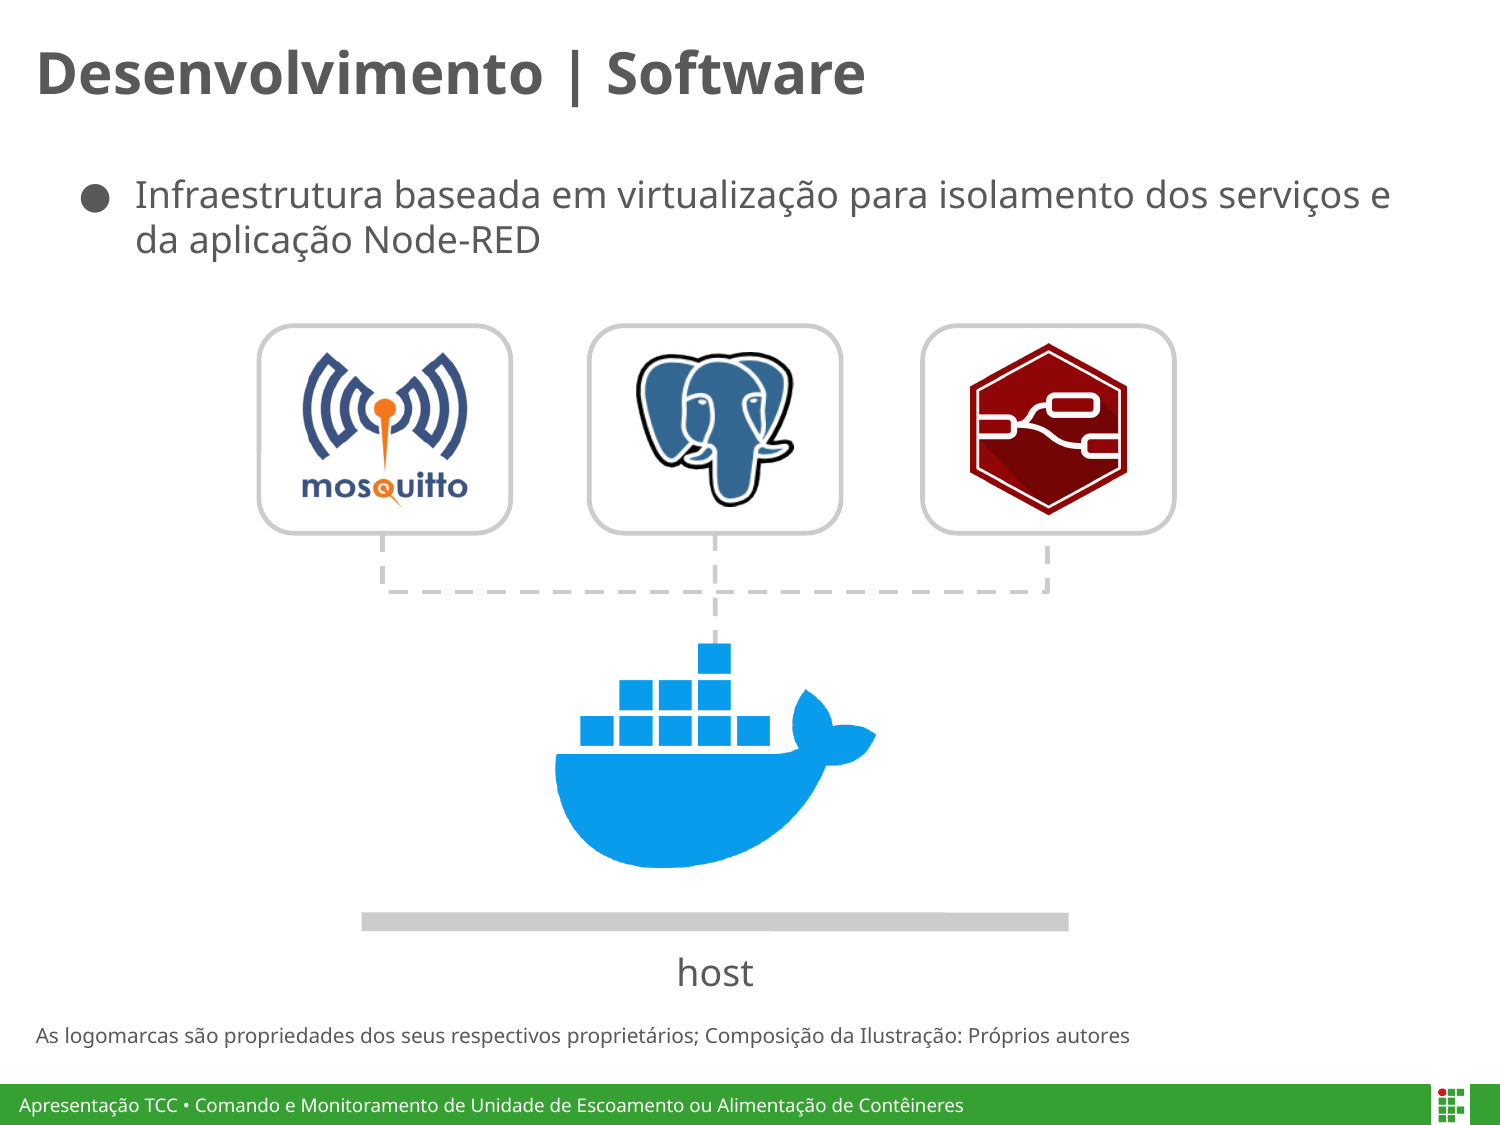

Desenvolvimento | Software
Infraestrutura baseada em virtualização para isolamento dos serviços e da aplicação Node-RED
host
As logomarcas são propriedades dos seus respectivos proprietários; Composição da Ilustração: Próprios autores
Apresentação TCC • Comando e Monitoramento de Unidade de Escoamento ou Alimentação de Contêineres